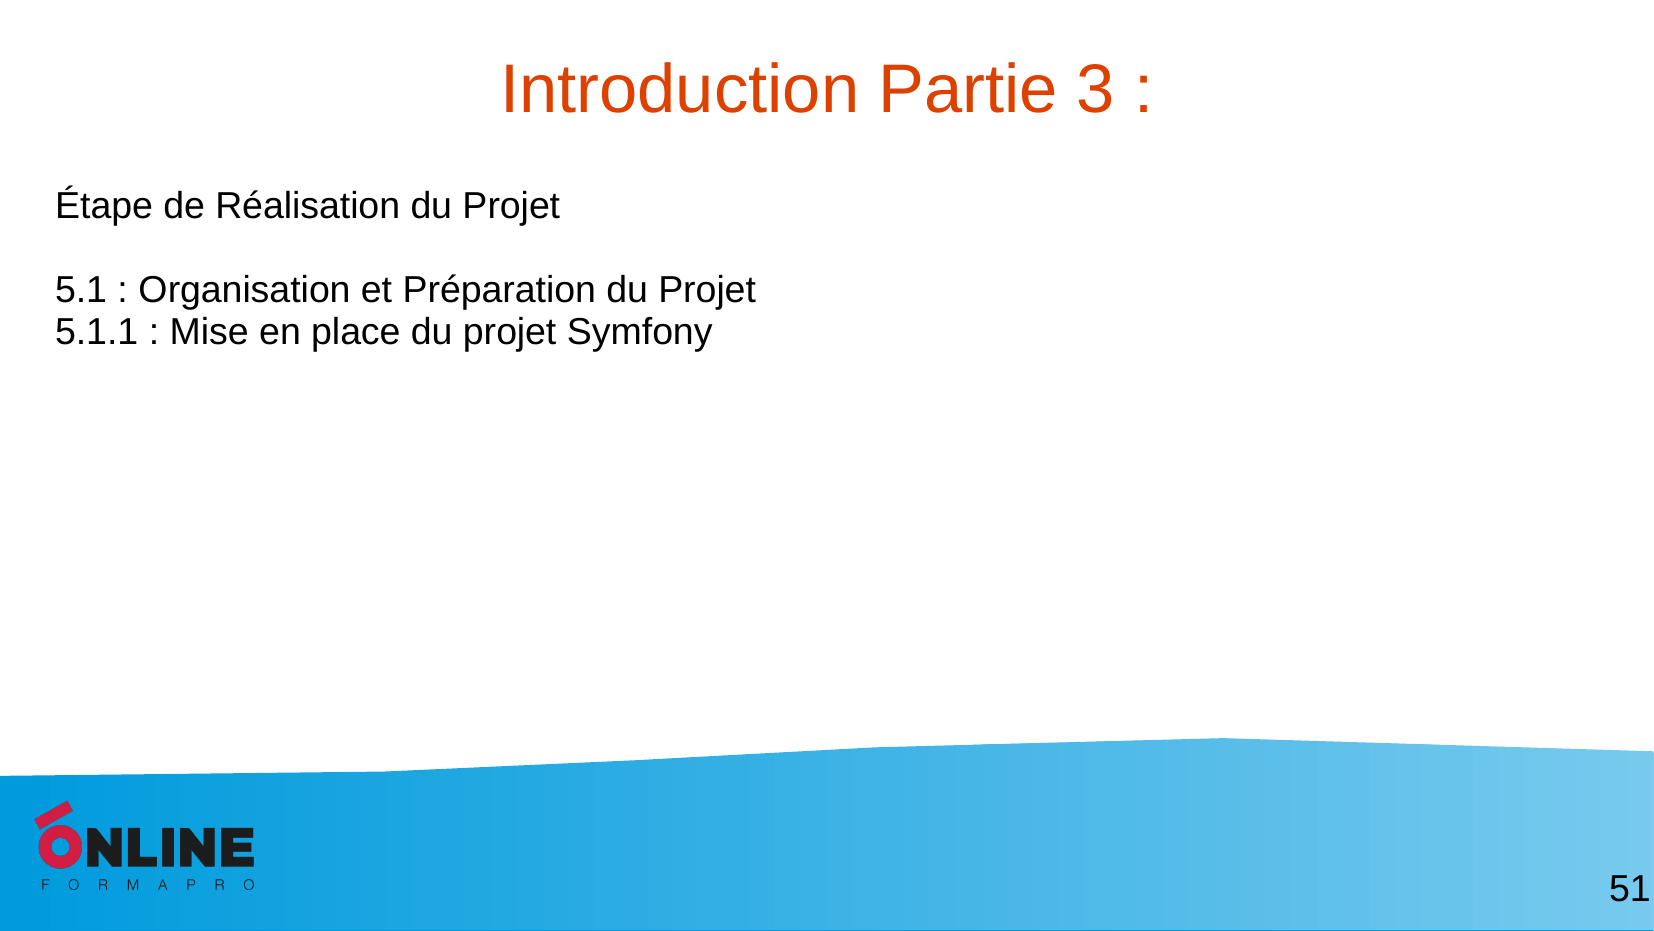

# Introduction Partie 3 :
Étape de Réalisation du Projet
5.1 : Organisation et Préparation du Projet
5.1.1 : Mise en place du projet Symfony